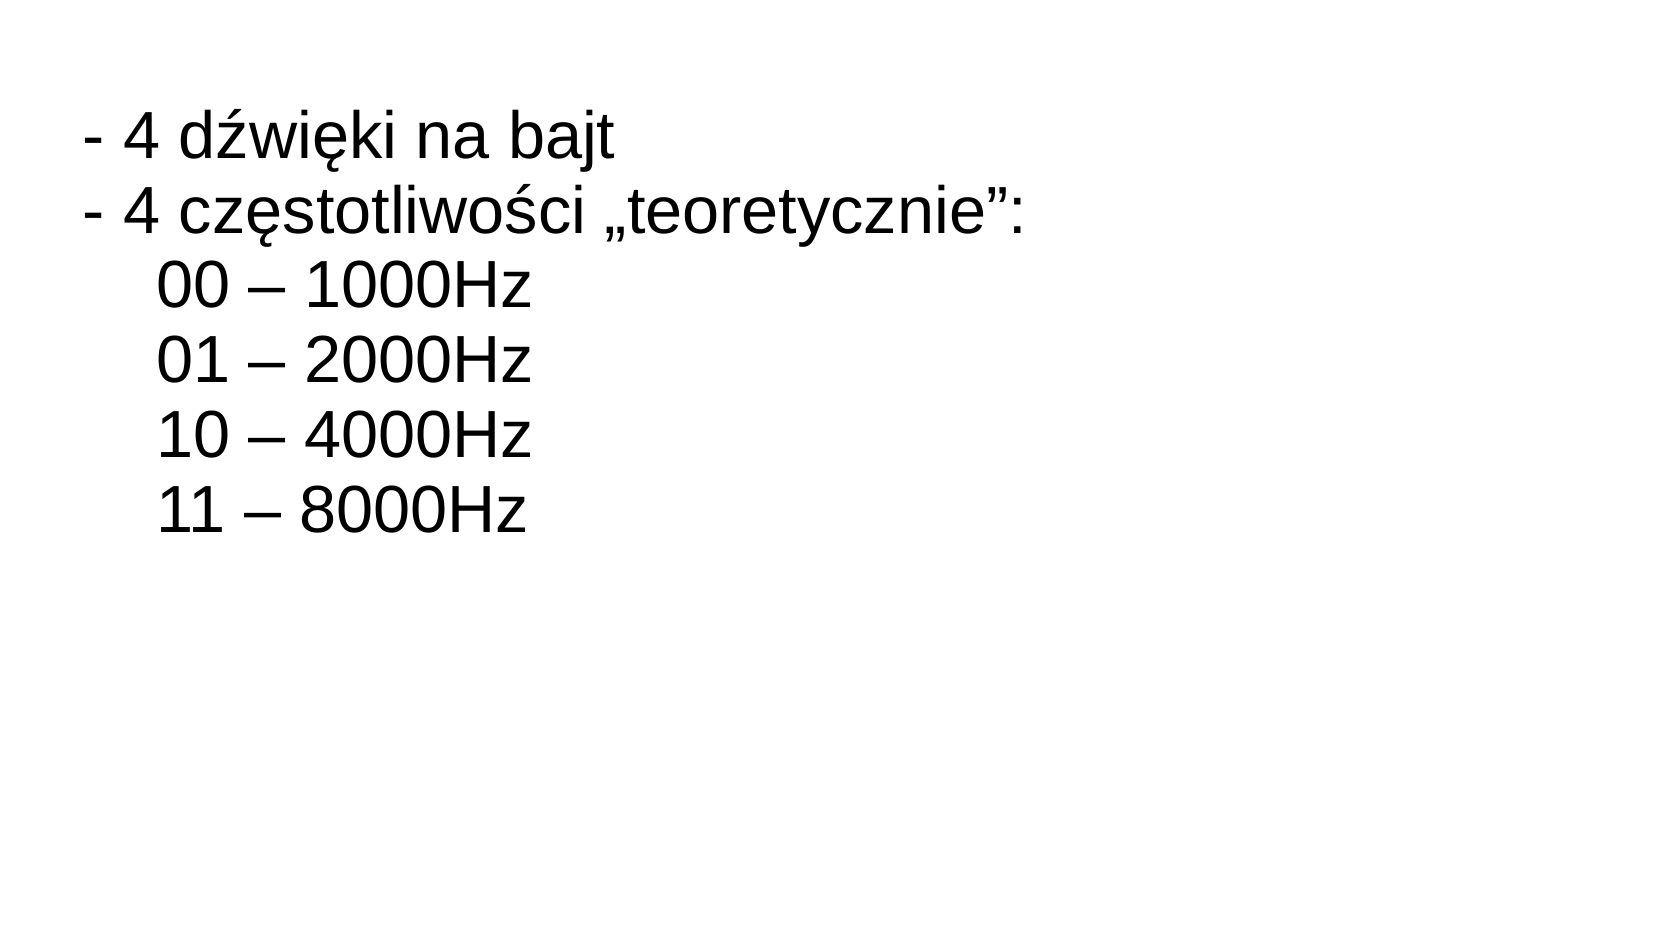

# - 4 dźwięki na bajt
- 4 częstotliwości „teoretycznie”:
	00 – 1000Hz
	01 – 2000Hz
	10 – 4000Hz
	11 – 8000Hz